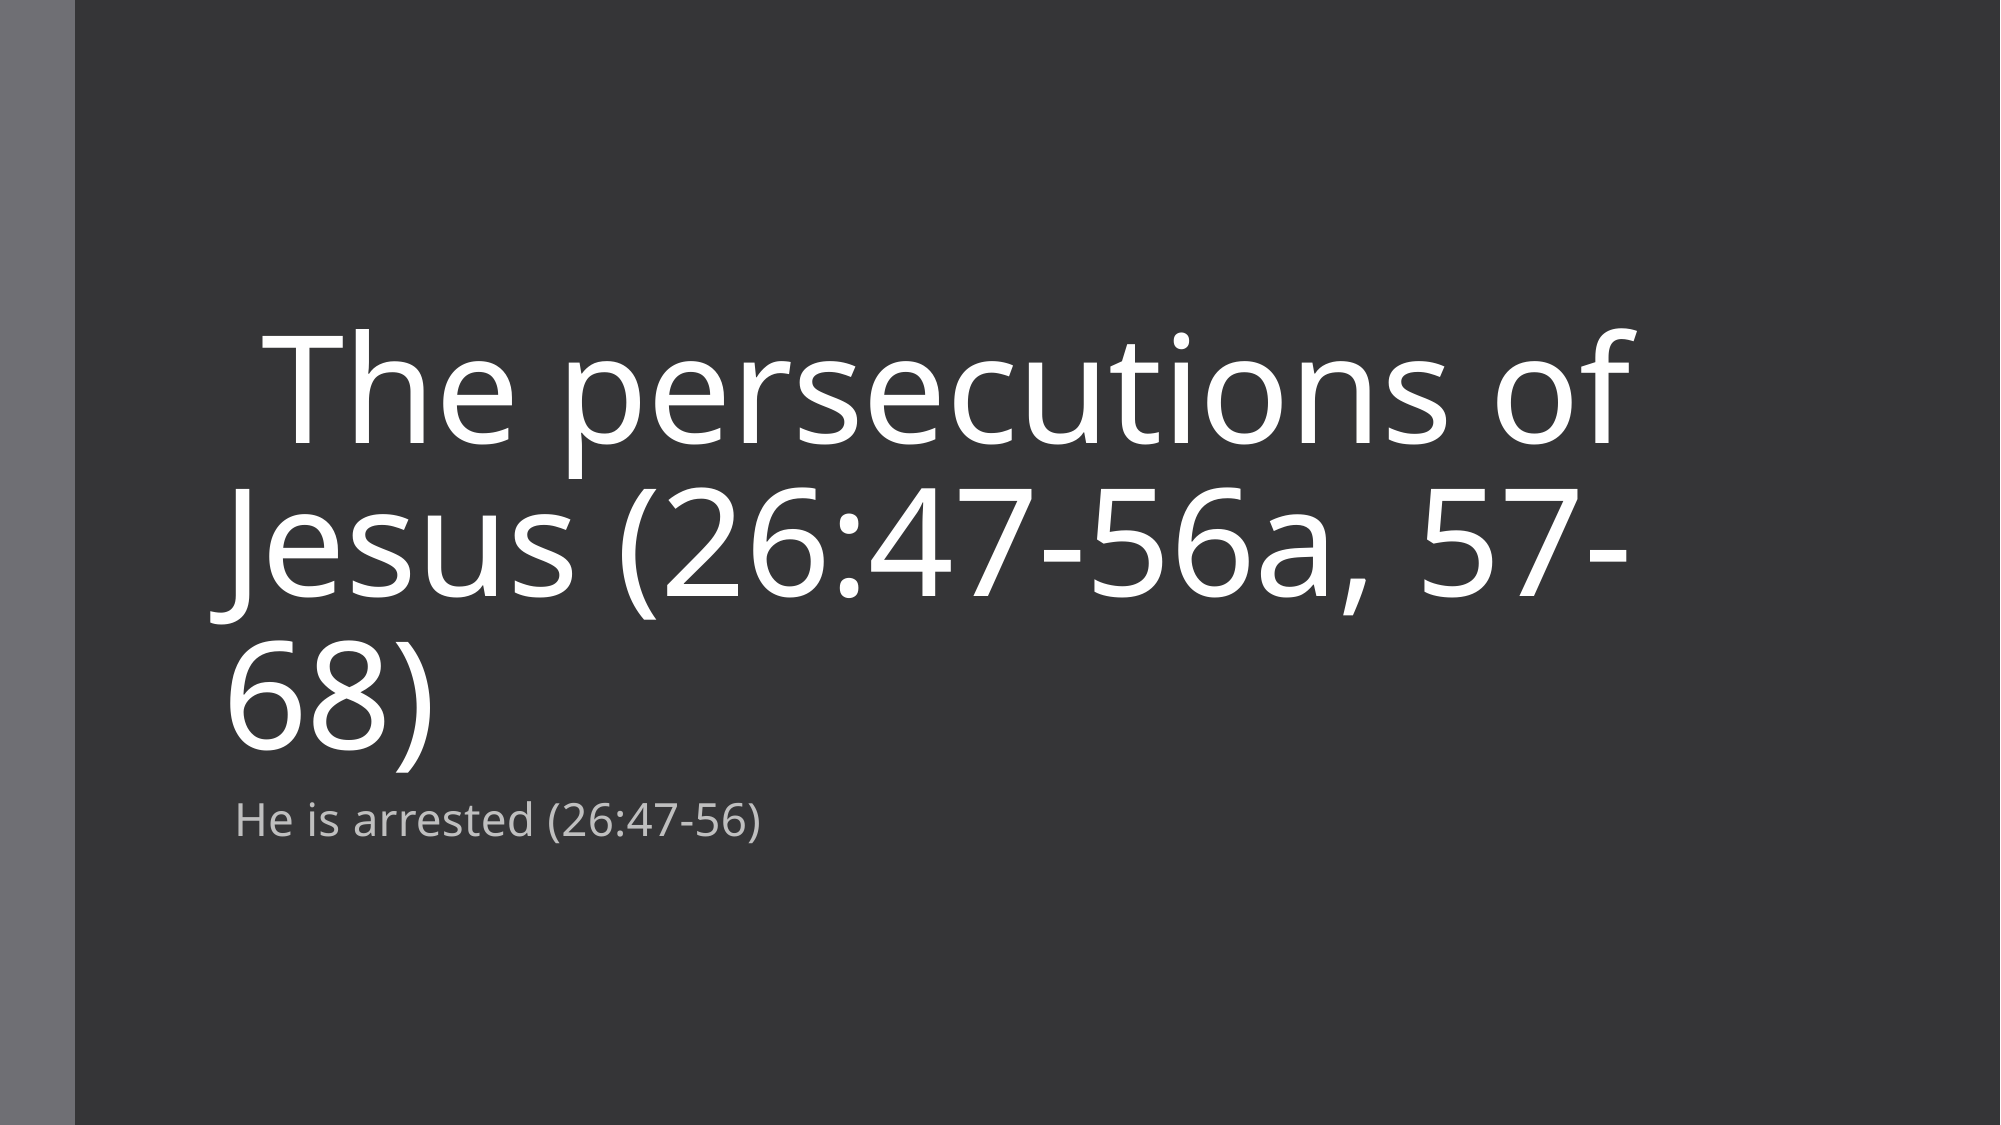

# The persecutions of Jesus (26:47-56a, 57-68)
 He is arrested (26:47-56)